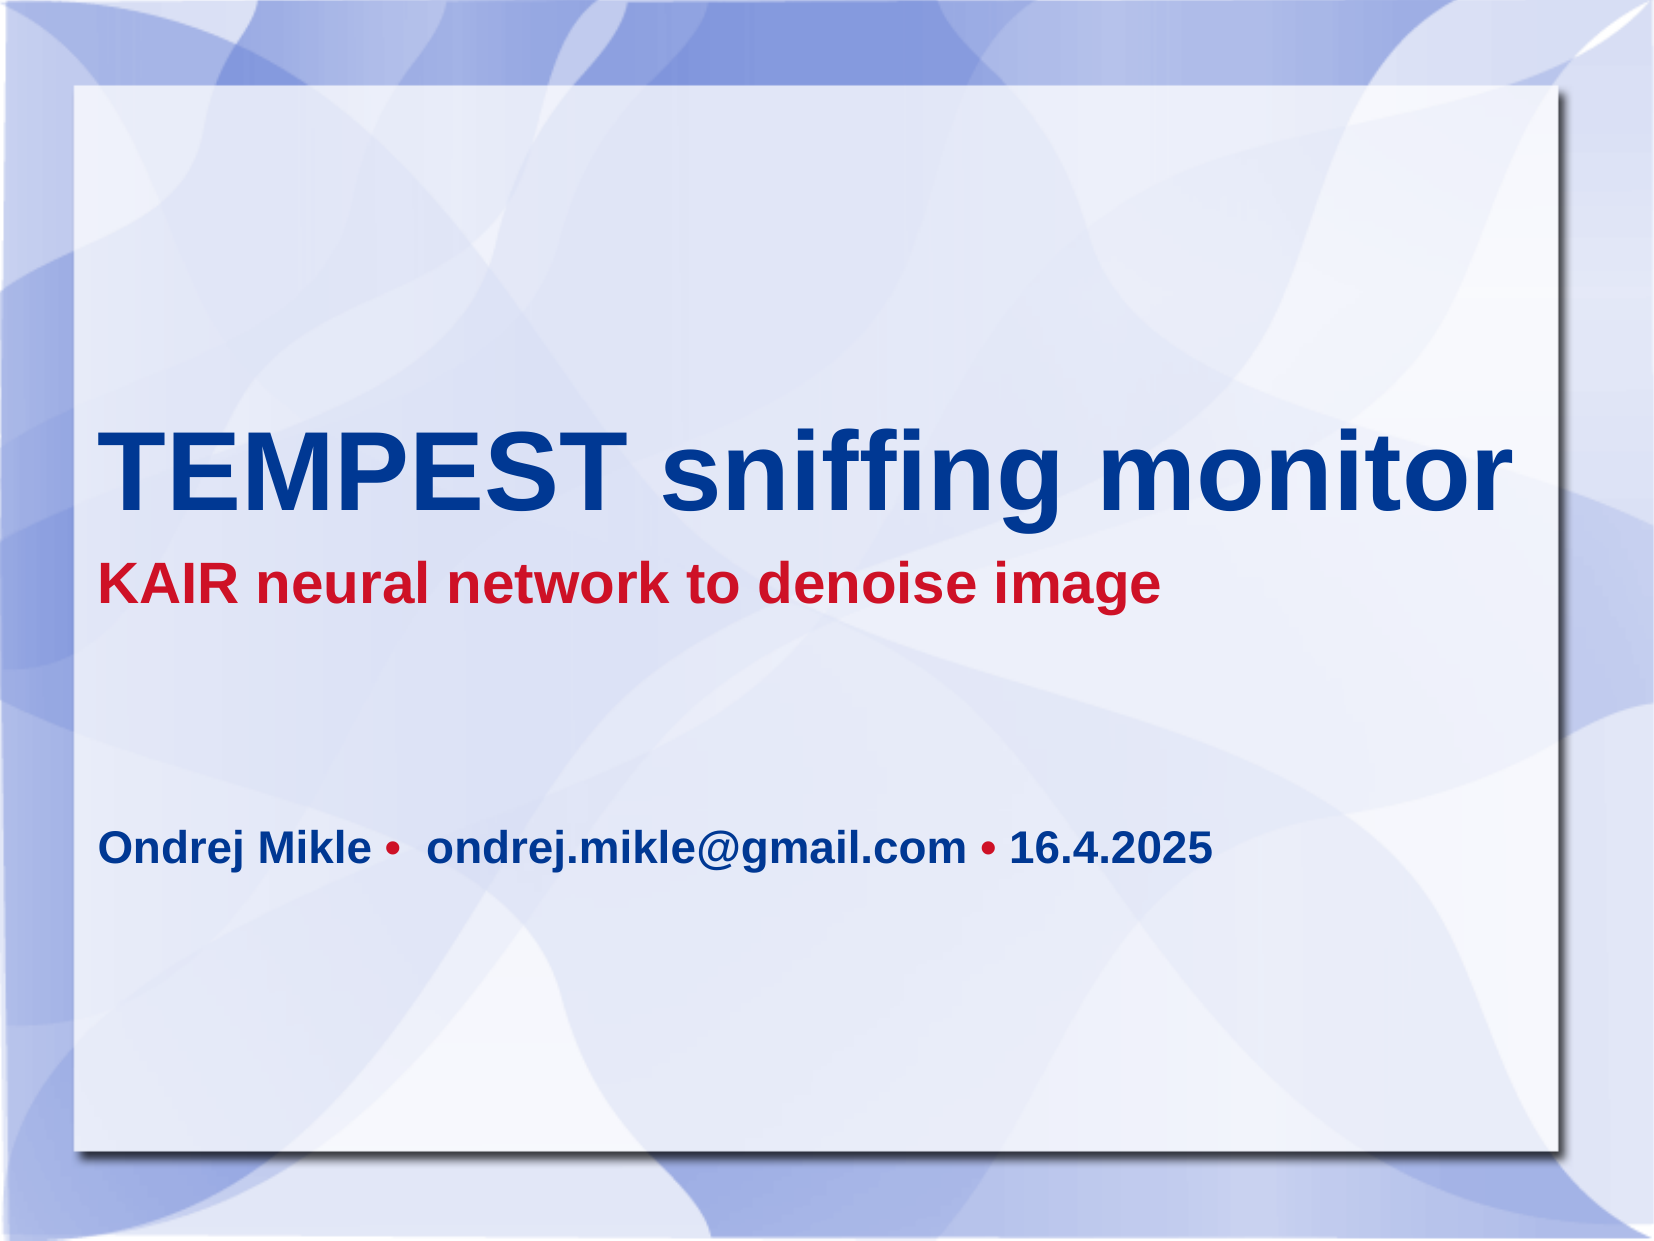

TEMPEST sniffing monitor
KAIR neural network to denoise image
Ondrej Mikle • ondrej.mikle@gmail.com • 16.4.2025